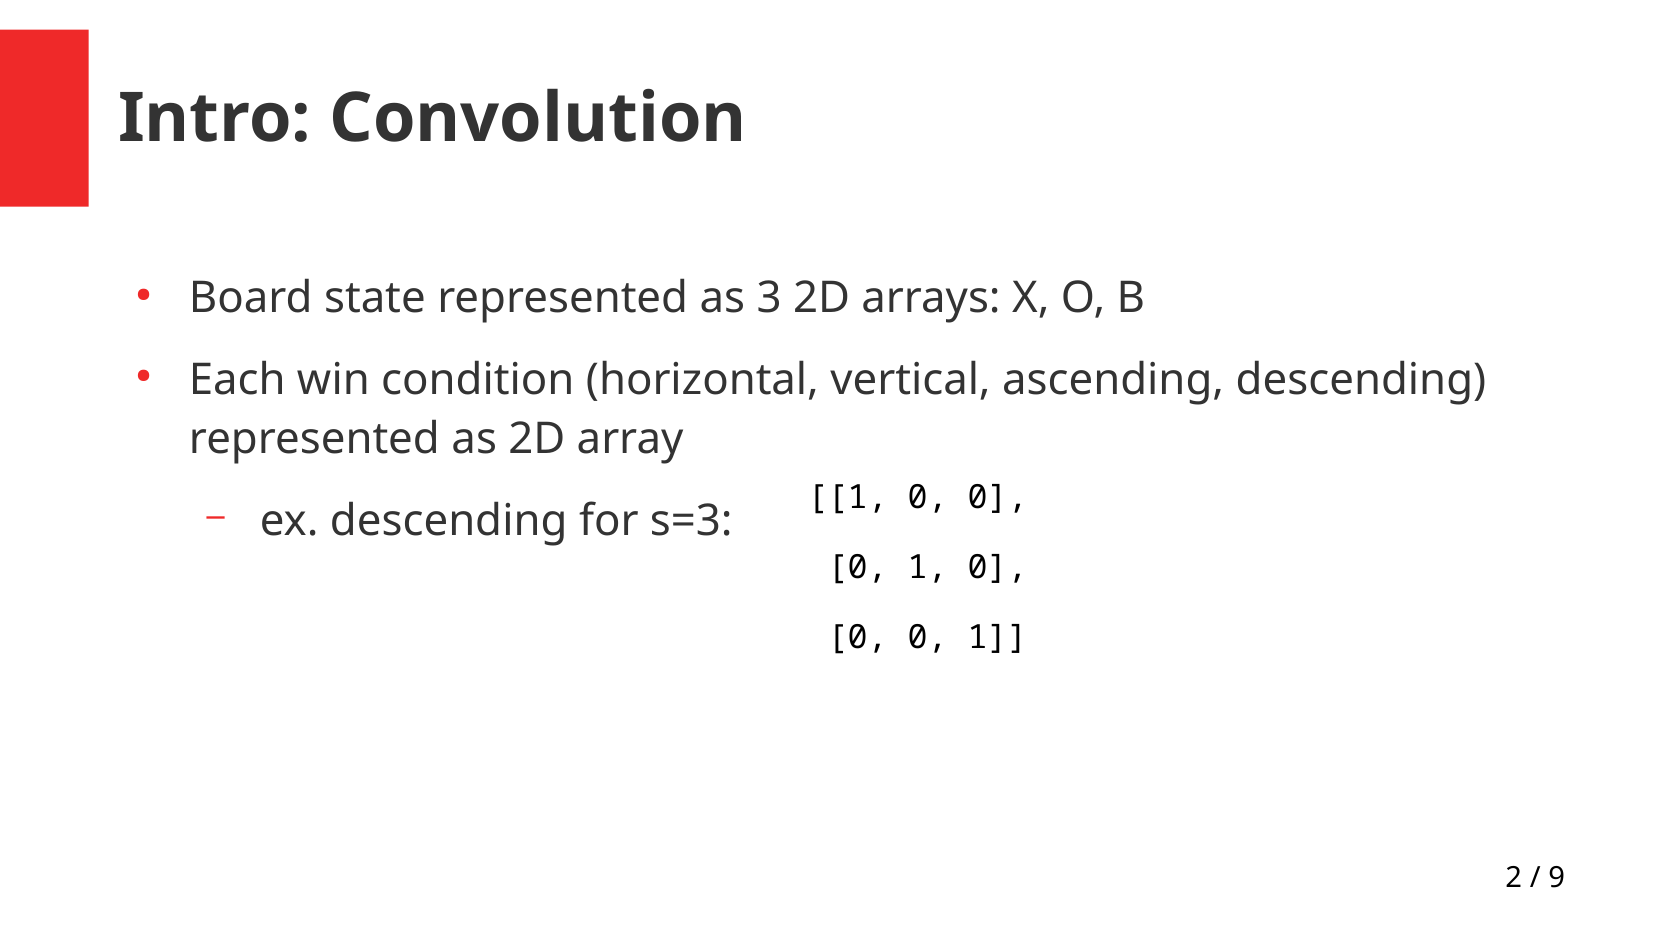

# Intro: Convolution
Board state represented as 3 2D arrays: X, O, B
Each win condition (horizontal, vertical, ascending, descending) represented as 2D array
ex. descending for s=3:
[[1, 0, 0],
 [0, 1, 0],
 [0, 0, 1]]
2